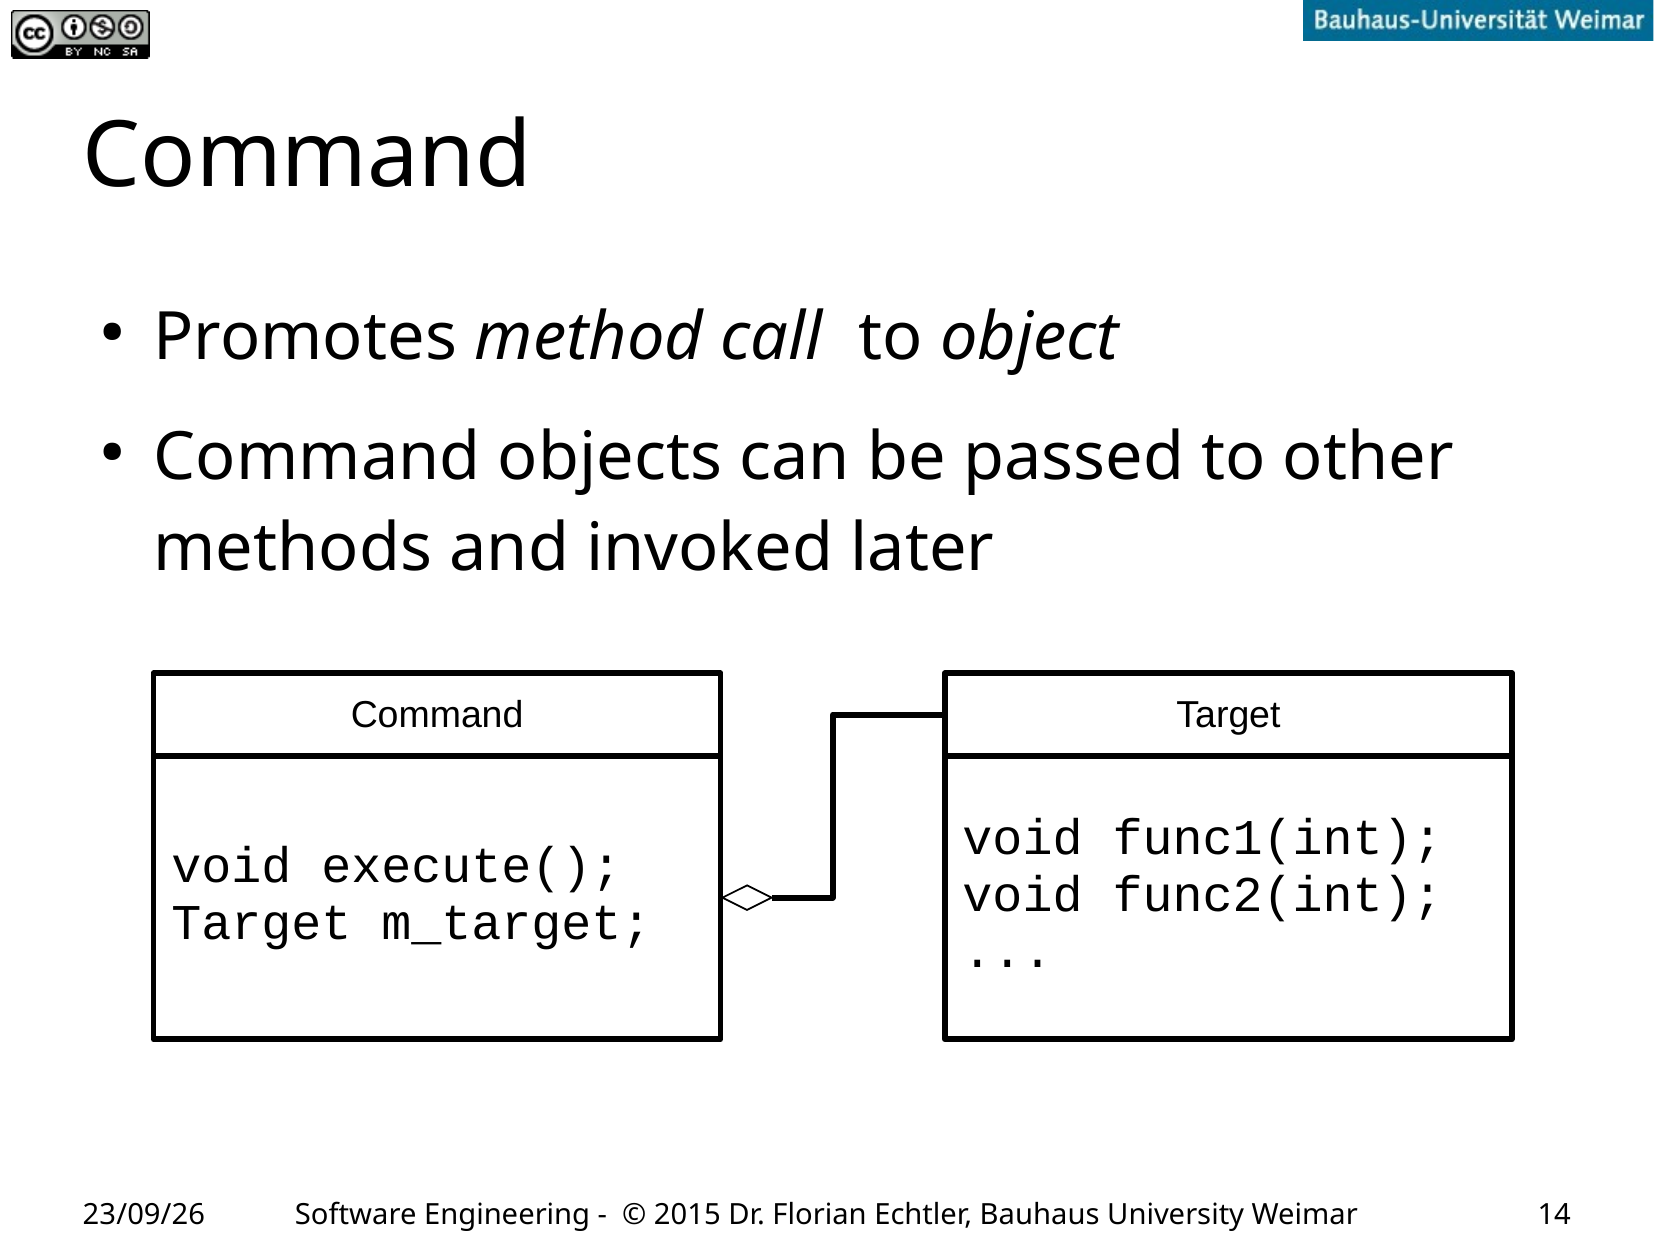

# Command
Promotes method call to object
Command objects can be passed to other methods and invoked later
Command
Target
void execute();
Target m_target;
void func1(int);
void func2(int);
...
Software Engineering - © 2015 Dr. Florian Echtler, Bauhaus University Weimar
14